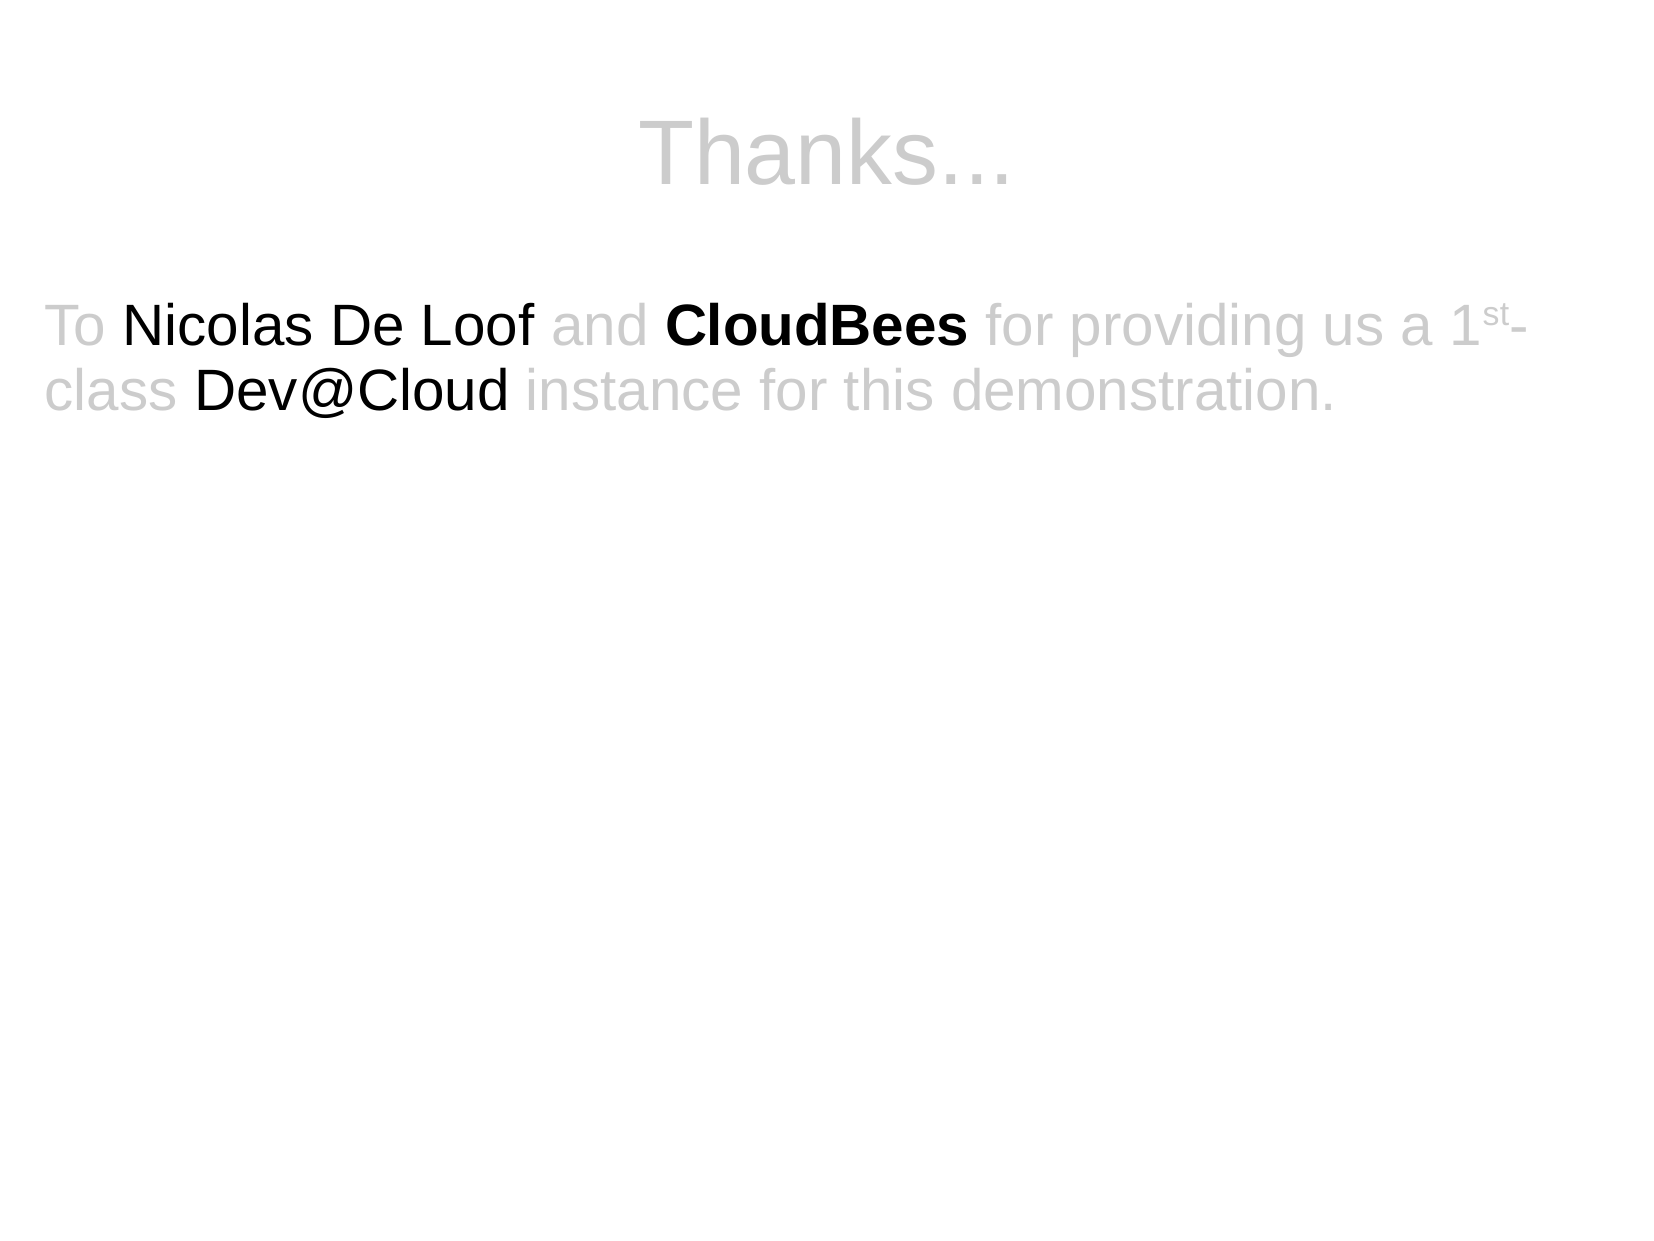

# Thanks...
To Nicolas De Loof and CloudBees for providing us a 1st-class Dev@Cloud instance for this demonstration.